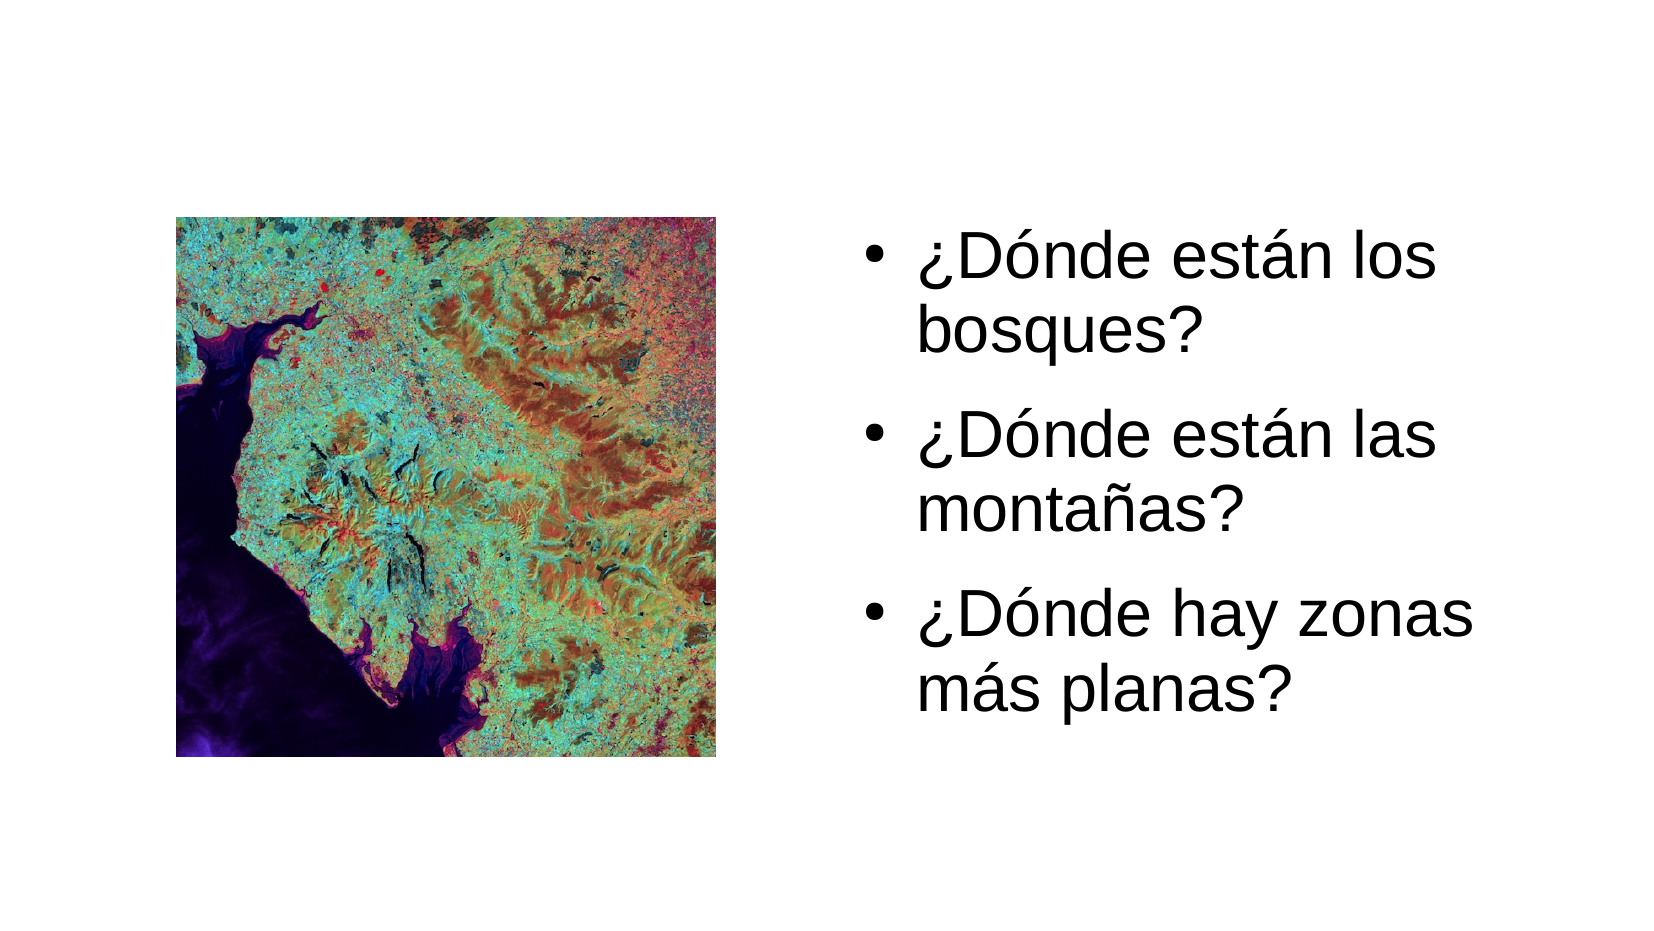

#
¿Dónde están los bosques?
¿Dónde están las montañas?
¿Dónde hay zonas más planas?